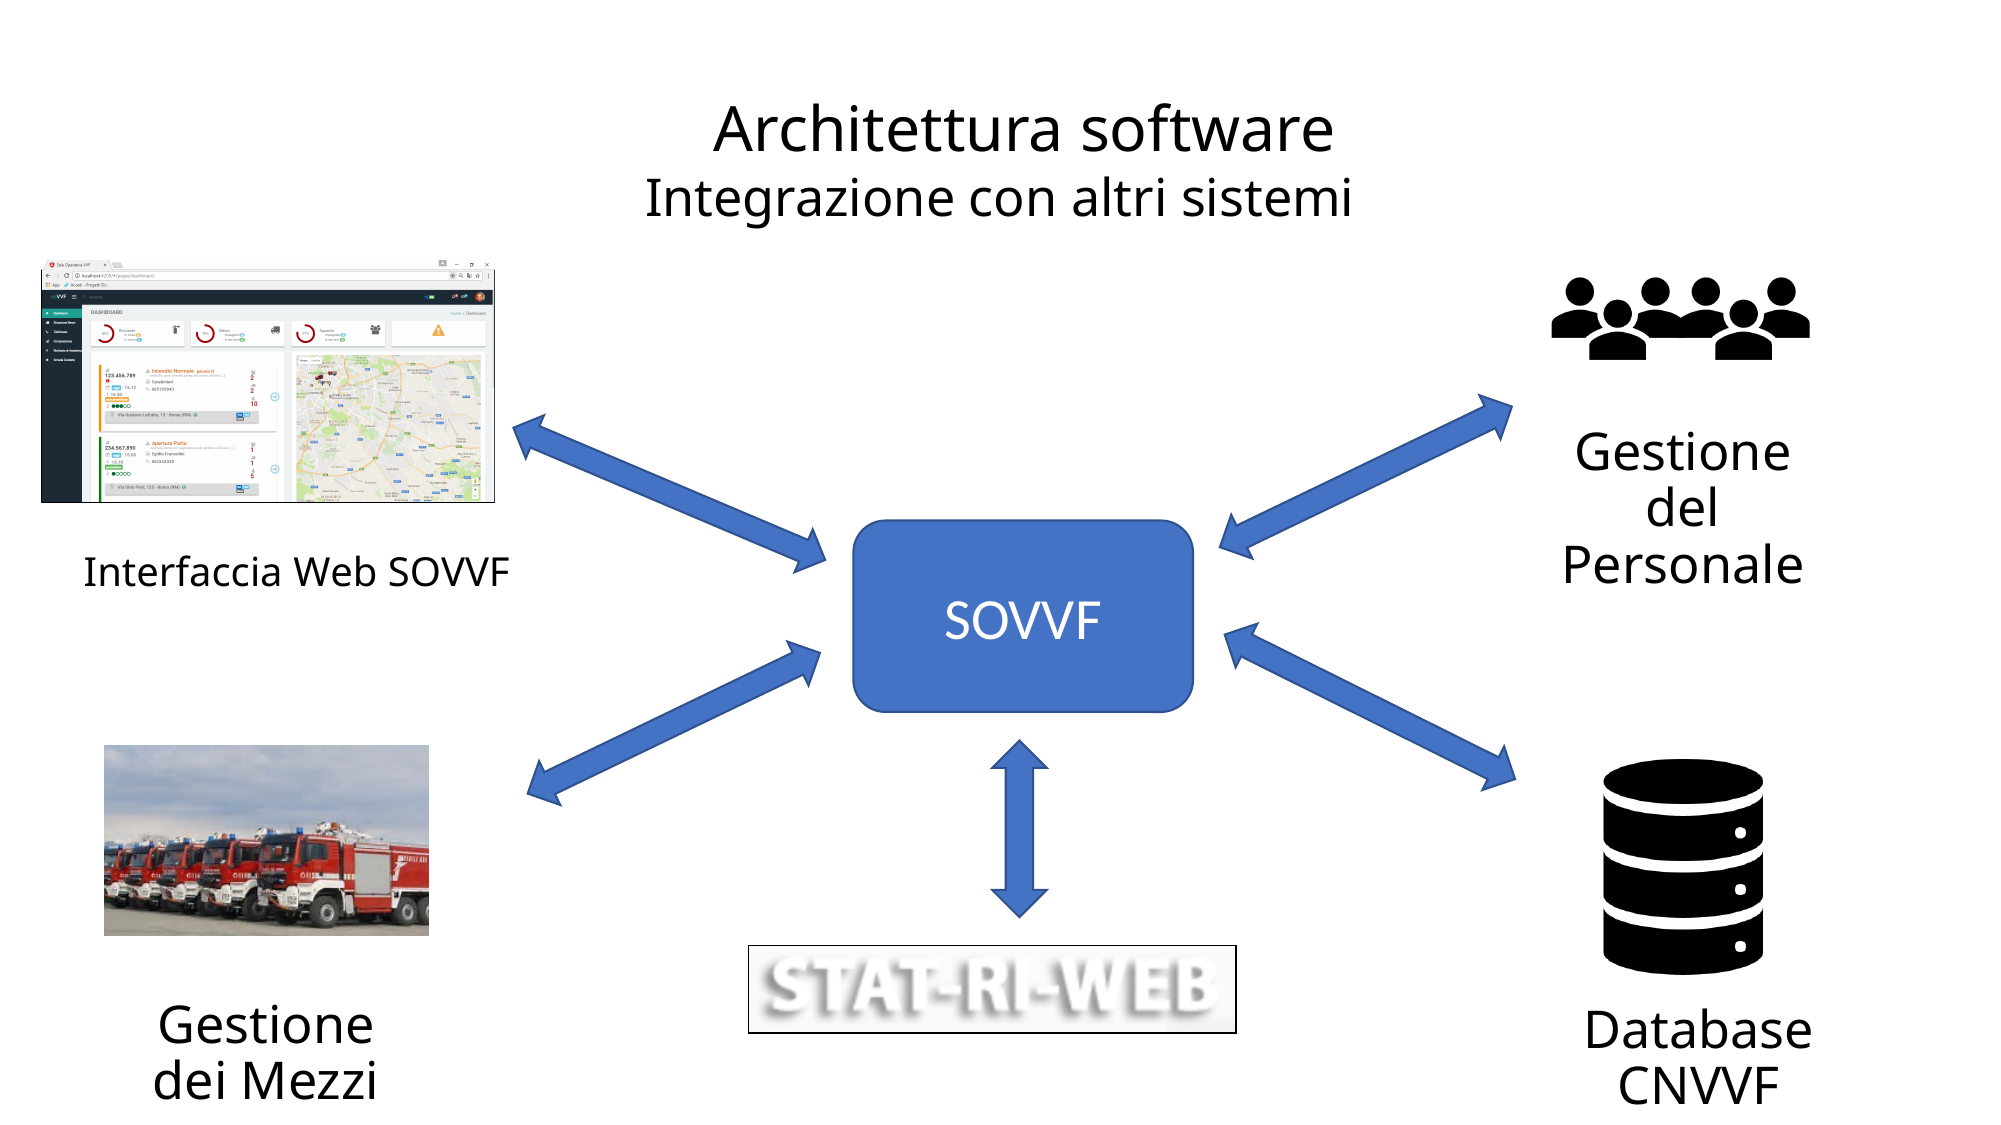

Architettura software
Integrazione con altri sistemi
Gestione del
Personale
SOVVF
Interfaccia Web SOVVF
Gestione dei Mezzi
Database CNVVF